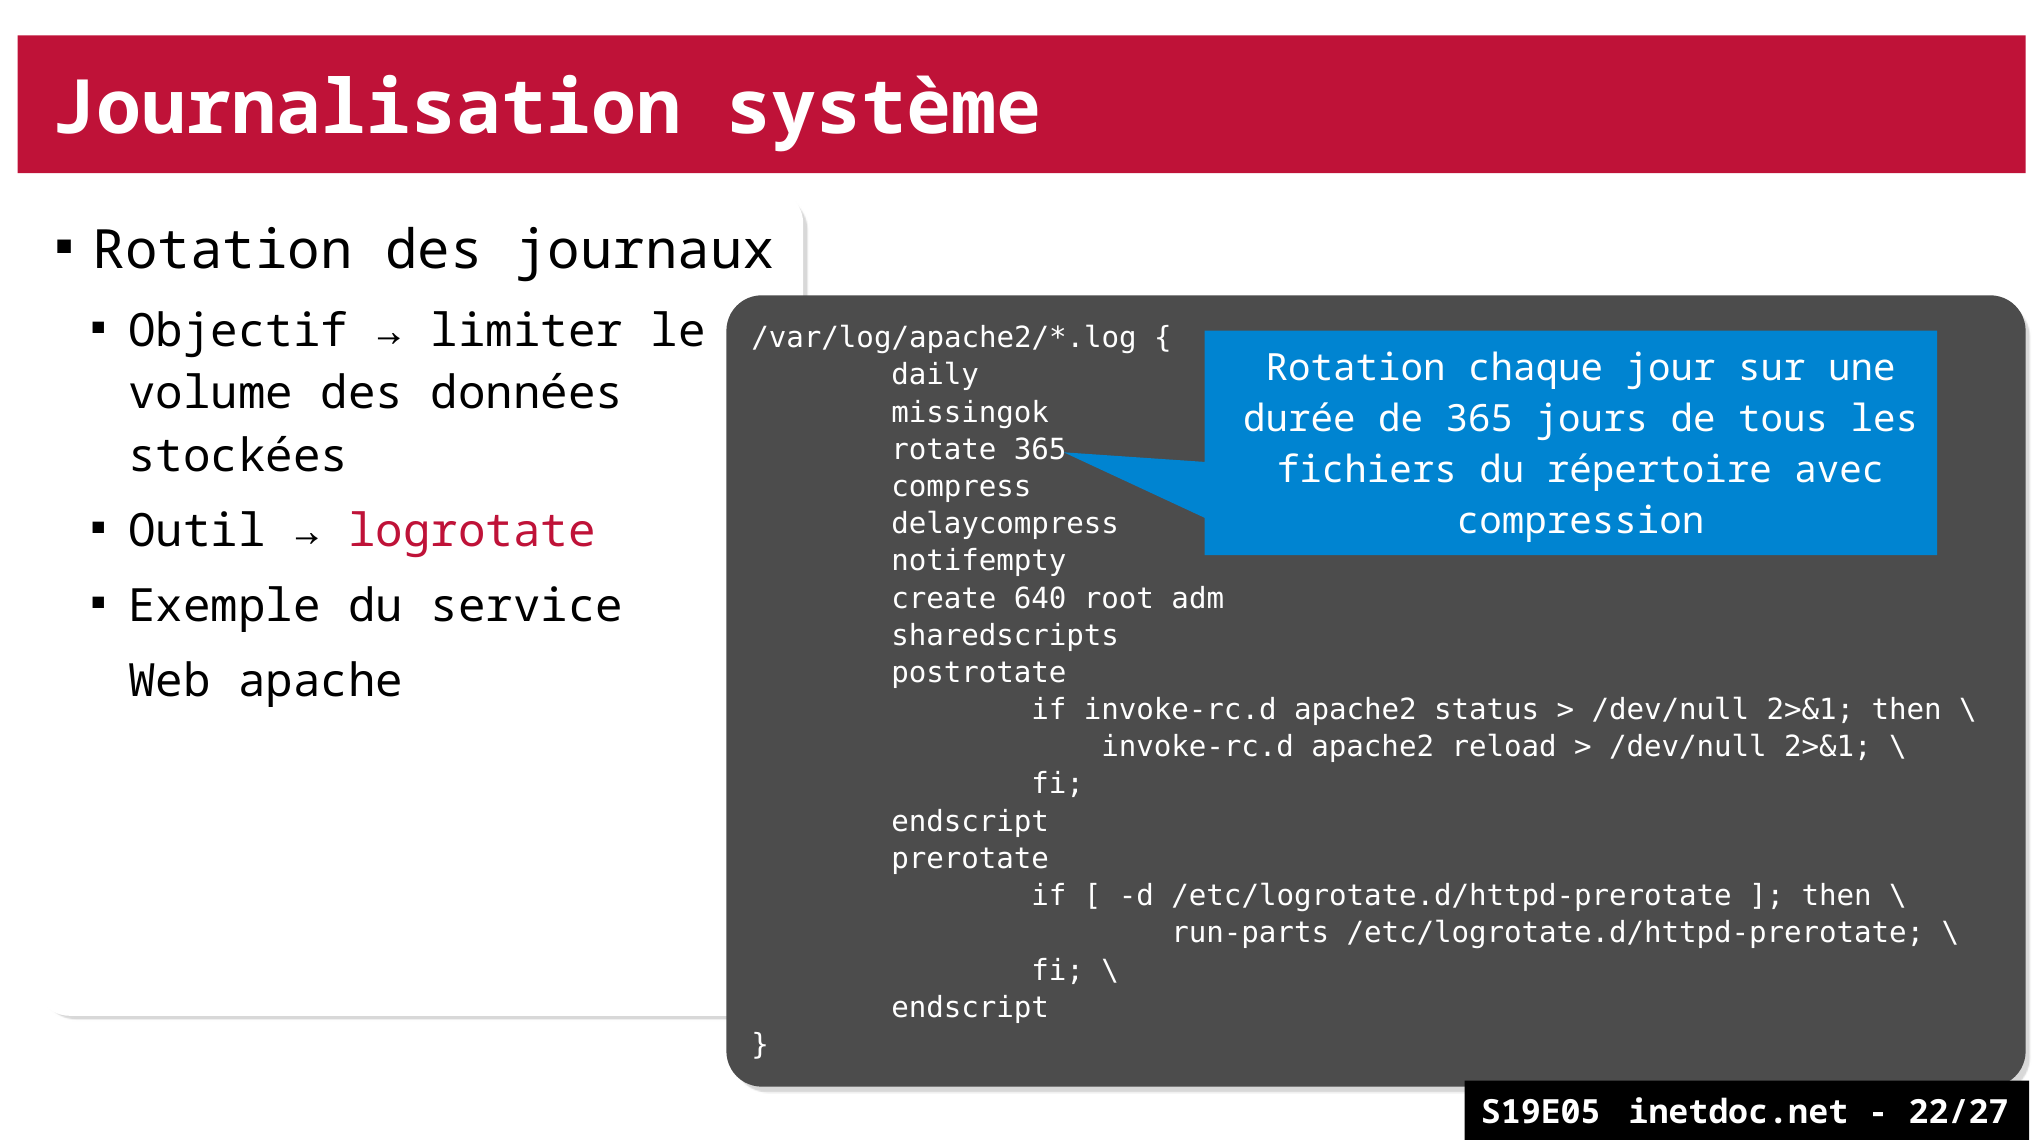

Journalisation système
Rotation des journaux
Objectif → limiter le volume des données stockées
Outil → logrotate
Exemple du service
Web apache
/var/log/apache2/*.log {
 daily
 missingok
 rotate 365
 compress
 delaycompress
 notifempty
 create 640 root adm
 sharedscripts
 postrotate
 if invoke-rc.d apache2 status > /dev/null 2>&1; then \
 invoke-rc.d apache2 reload > /dev/null 2>&1; \
 fi;
 endscript
 prerotate
 if [ -d /etc/logrotate.d/httpd-prerotate ]; then \
 run-parts /etc/logrotate.d/httpd-prerotate; \
 fi; \
 endscript
}
Rotation chaque jour sur une durée de 365 jours de tous les fichiers du répertoire avec compression
S19E05	inetdoc.net - /27